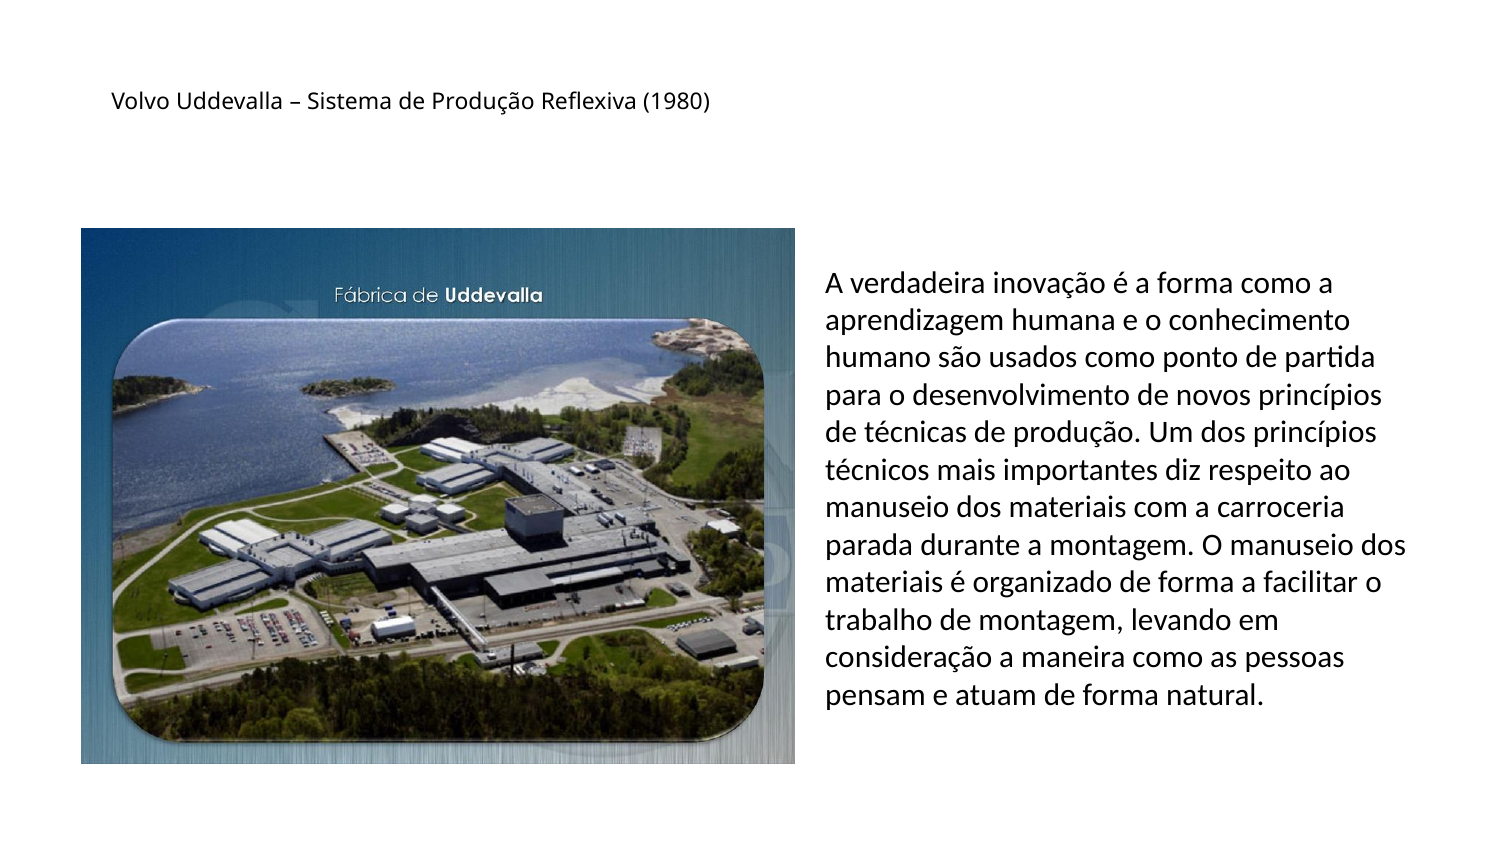

# Volvo Uddevalla – Sistema de Produção Reflexiva (1980)
A verdadeira inovação é a forma como a aprendizagem humana e o conhecimento humano são usados como ponto de partida para o desenvolvimento de novos princípios de técnicas de produção. Um dos princípios técnicos mais importantes diz respeito ao manuseio dos materiais com a carroceria parada durante a montagem. O manuseio dos materiais é organizado de forma a facilitar o trabalho de montagem, levando em consideração a maneira como as pessoas pensam e atuam de forma natural.